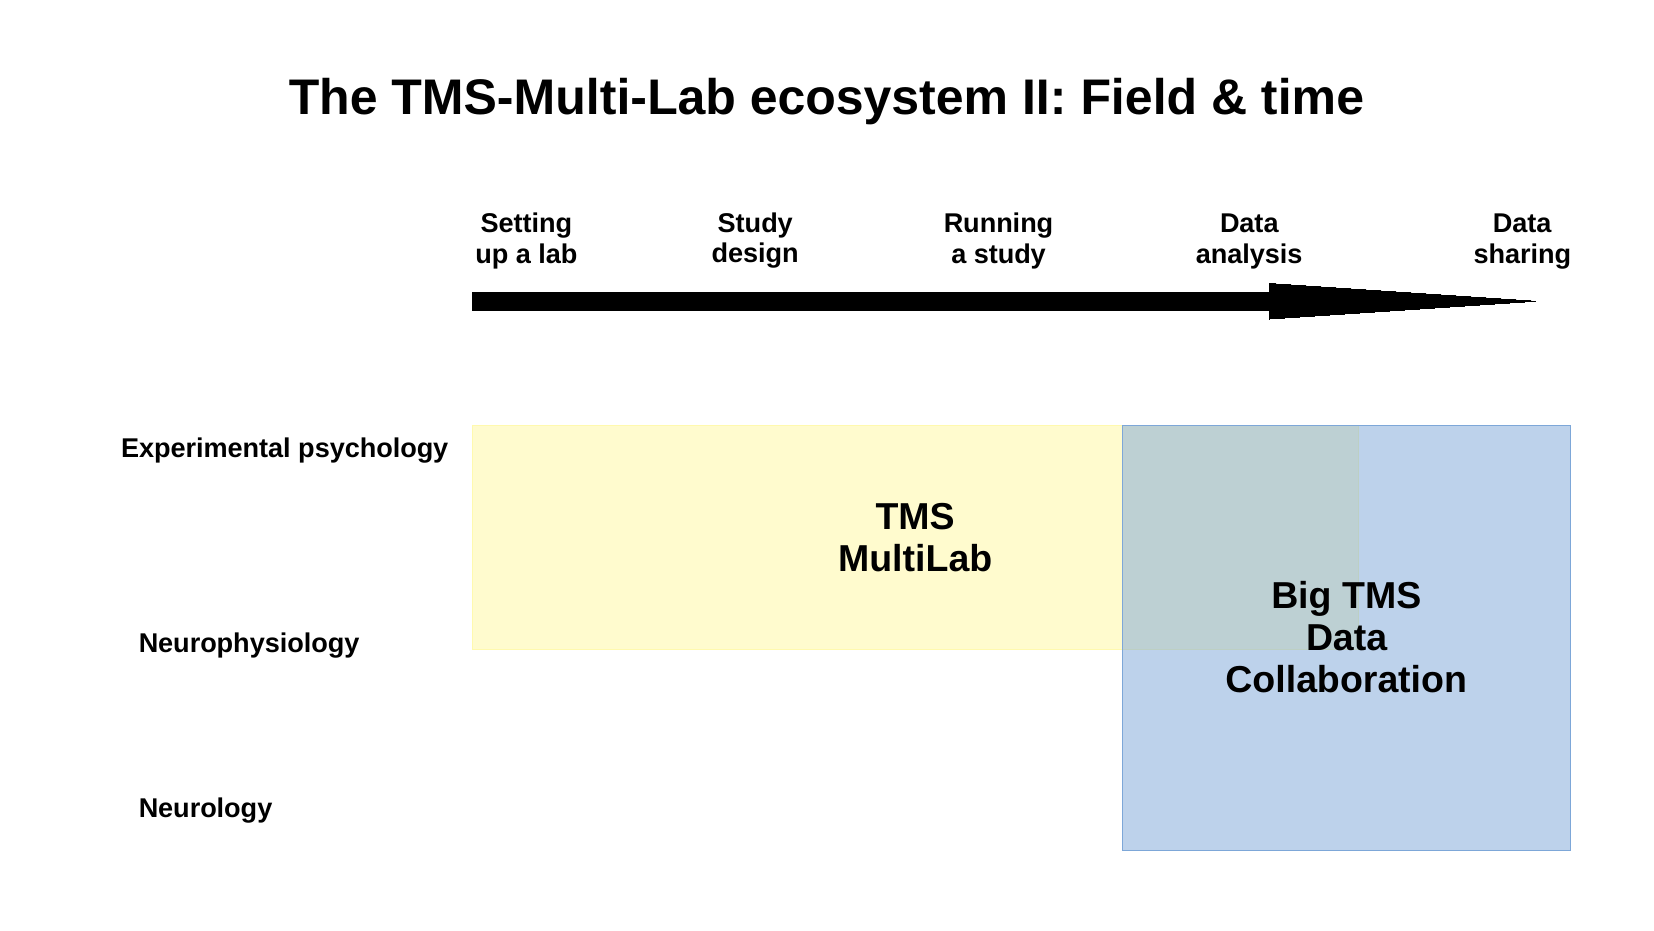

# The TMS-Multi-Lab ecosystem II: Field & time
Study
design
Settingup a lab
Running a study
Data
analysis
Data
sharing
TMS
MultiLab
Big TMS
Data
Collaboration
Experimental psychology
Neurophysiology
Neurology